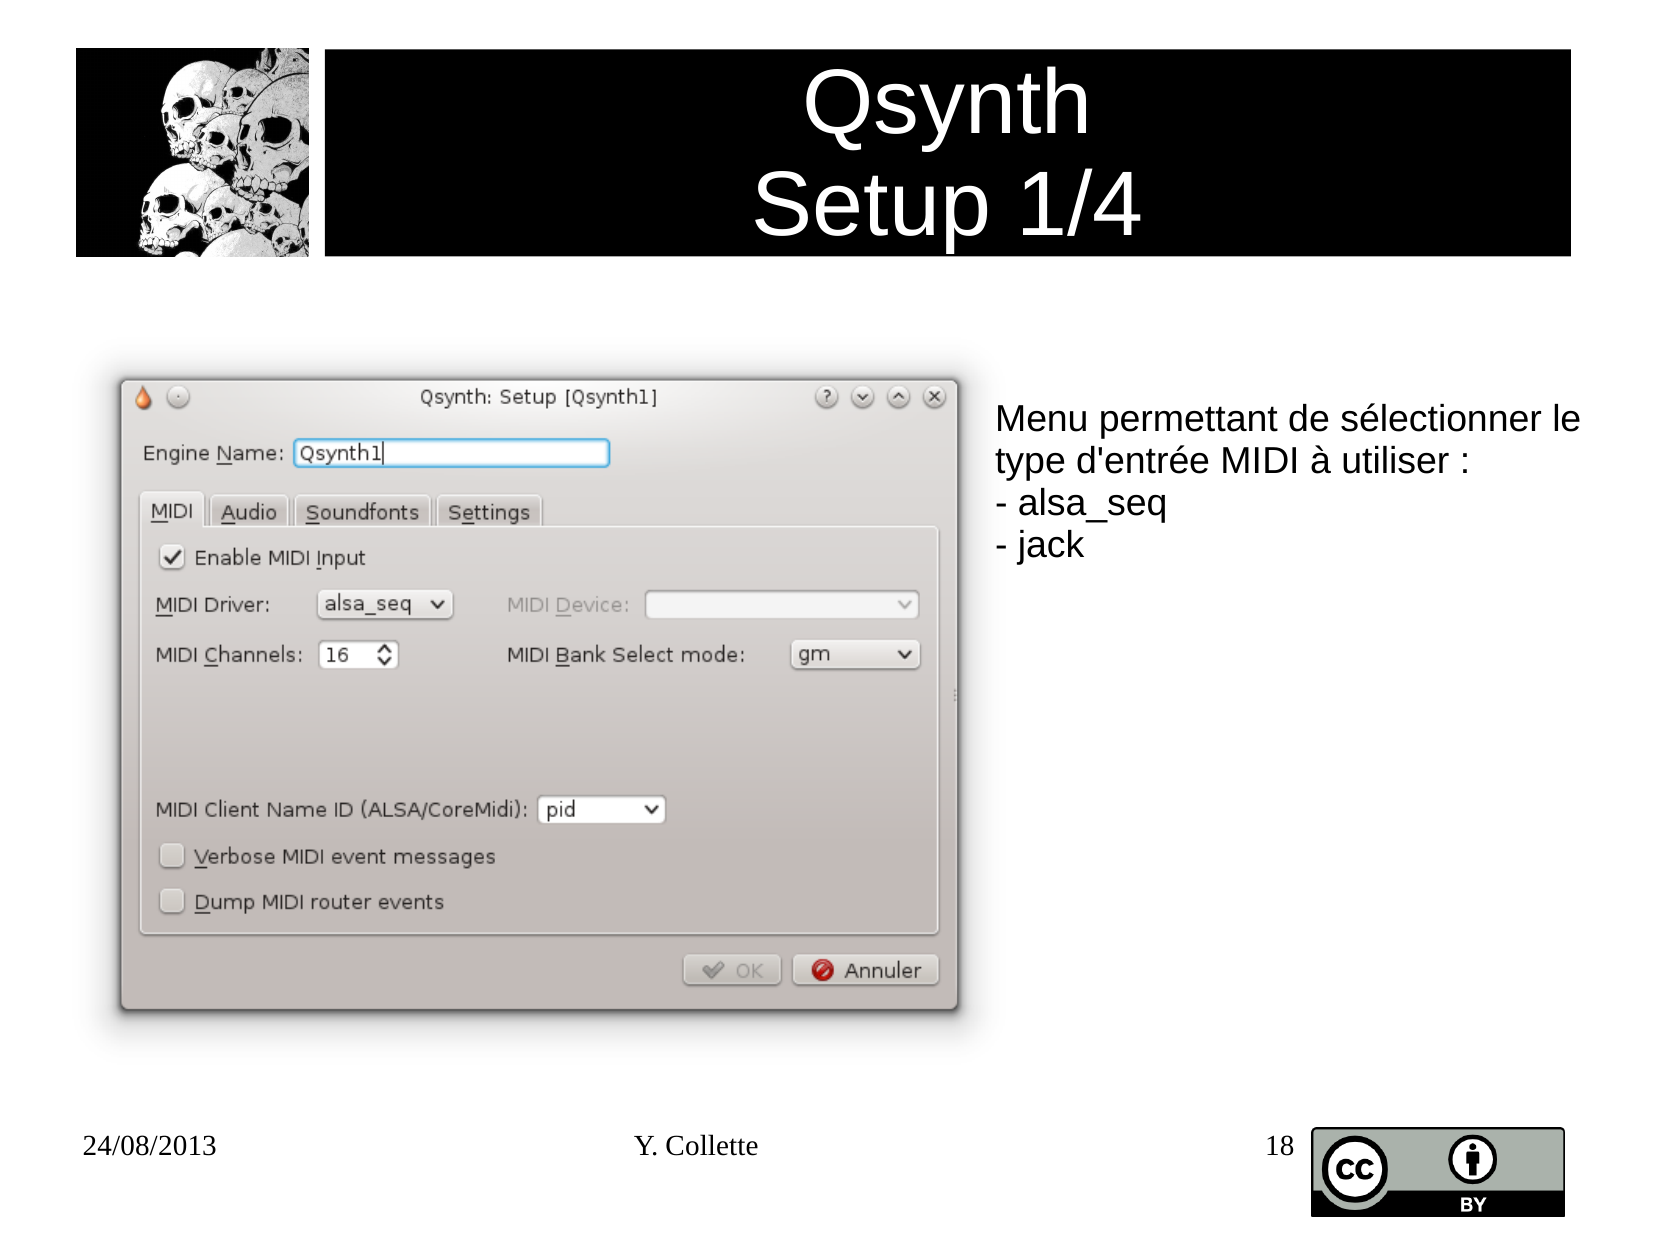

# Qsynth Setup 1/4
Menu permettant de sélectionner le type d'entrée MIDI à utiliser :
- alsa_seq
- jack
Y. Collette
18